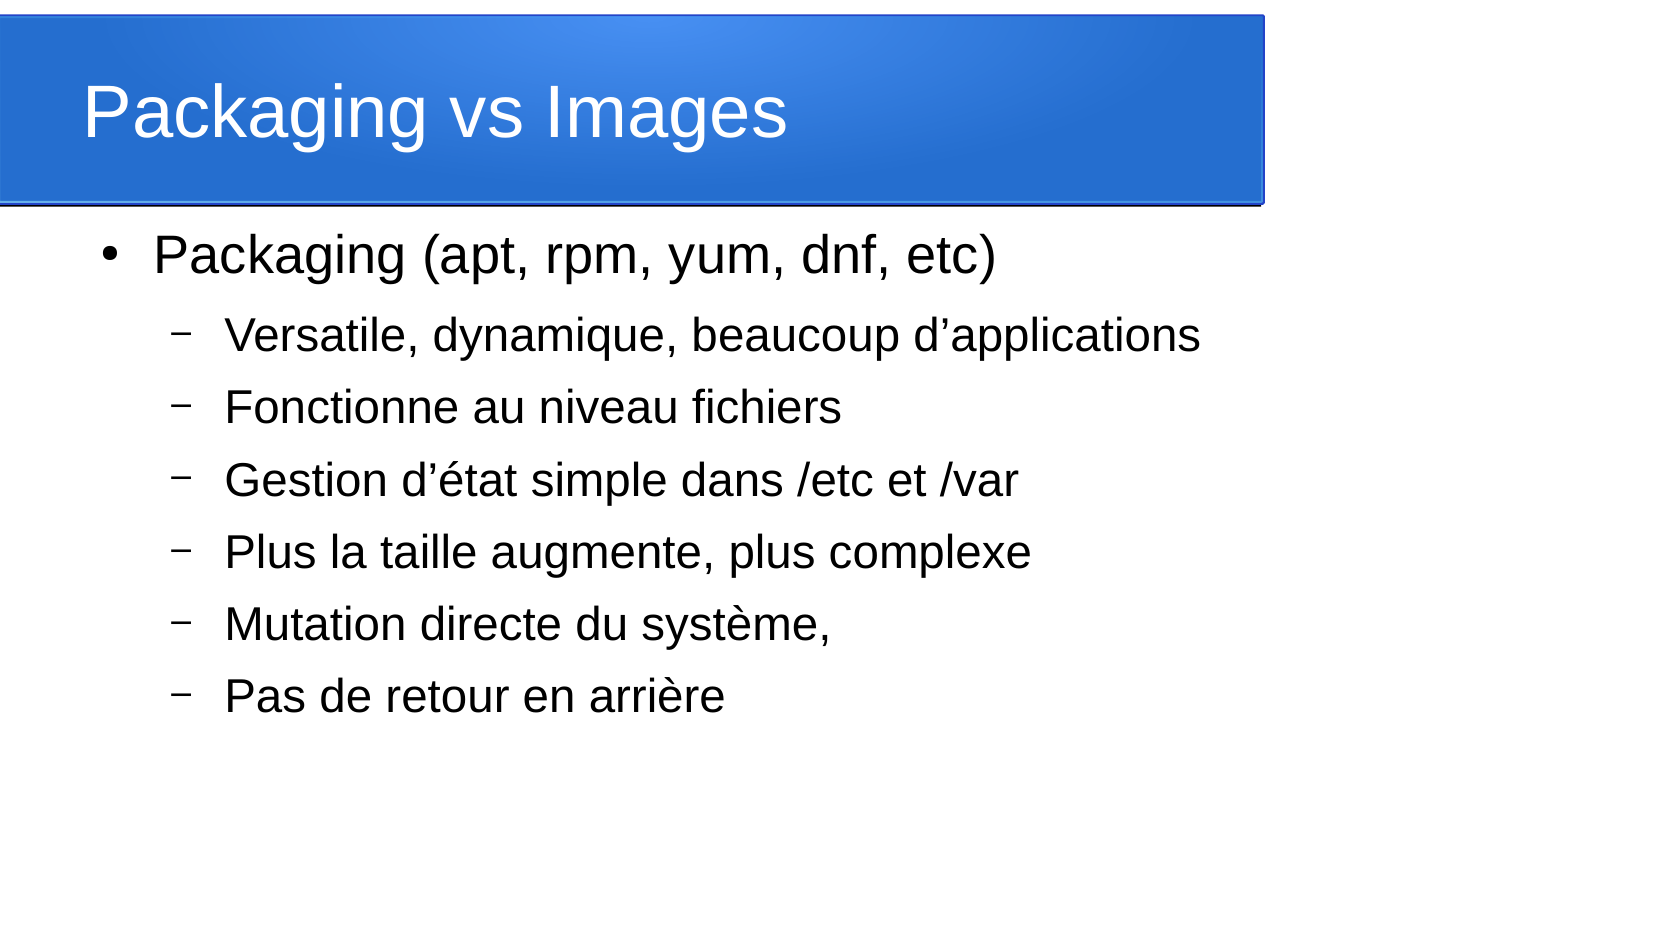

# Packaging vs Images
Packaging (apt, rpm, yum, dnf, etc)
Versatile, dynamique, beaucoup d’applications
Fonctionne au niveau fichiers
Gestion d’état simple dans /etc et /var
Plus la taille augmente, plus complexe
Mutation directe du système,
Pas de retour en arrière